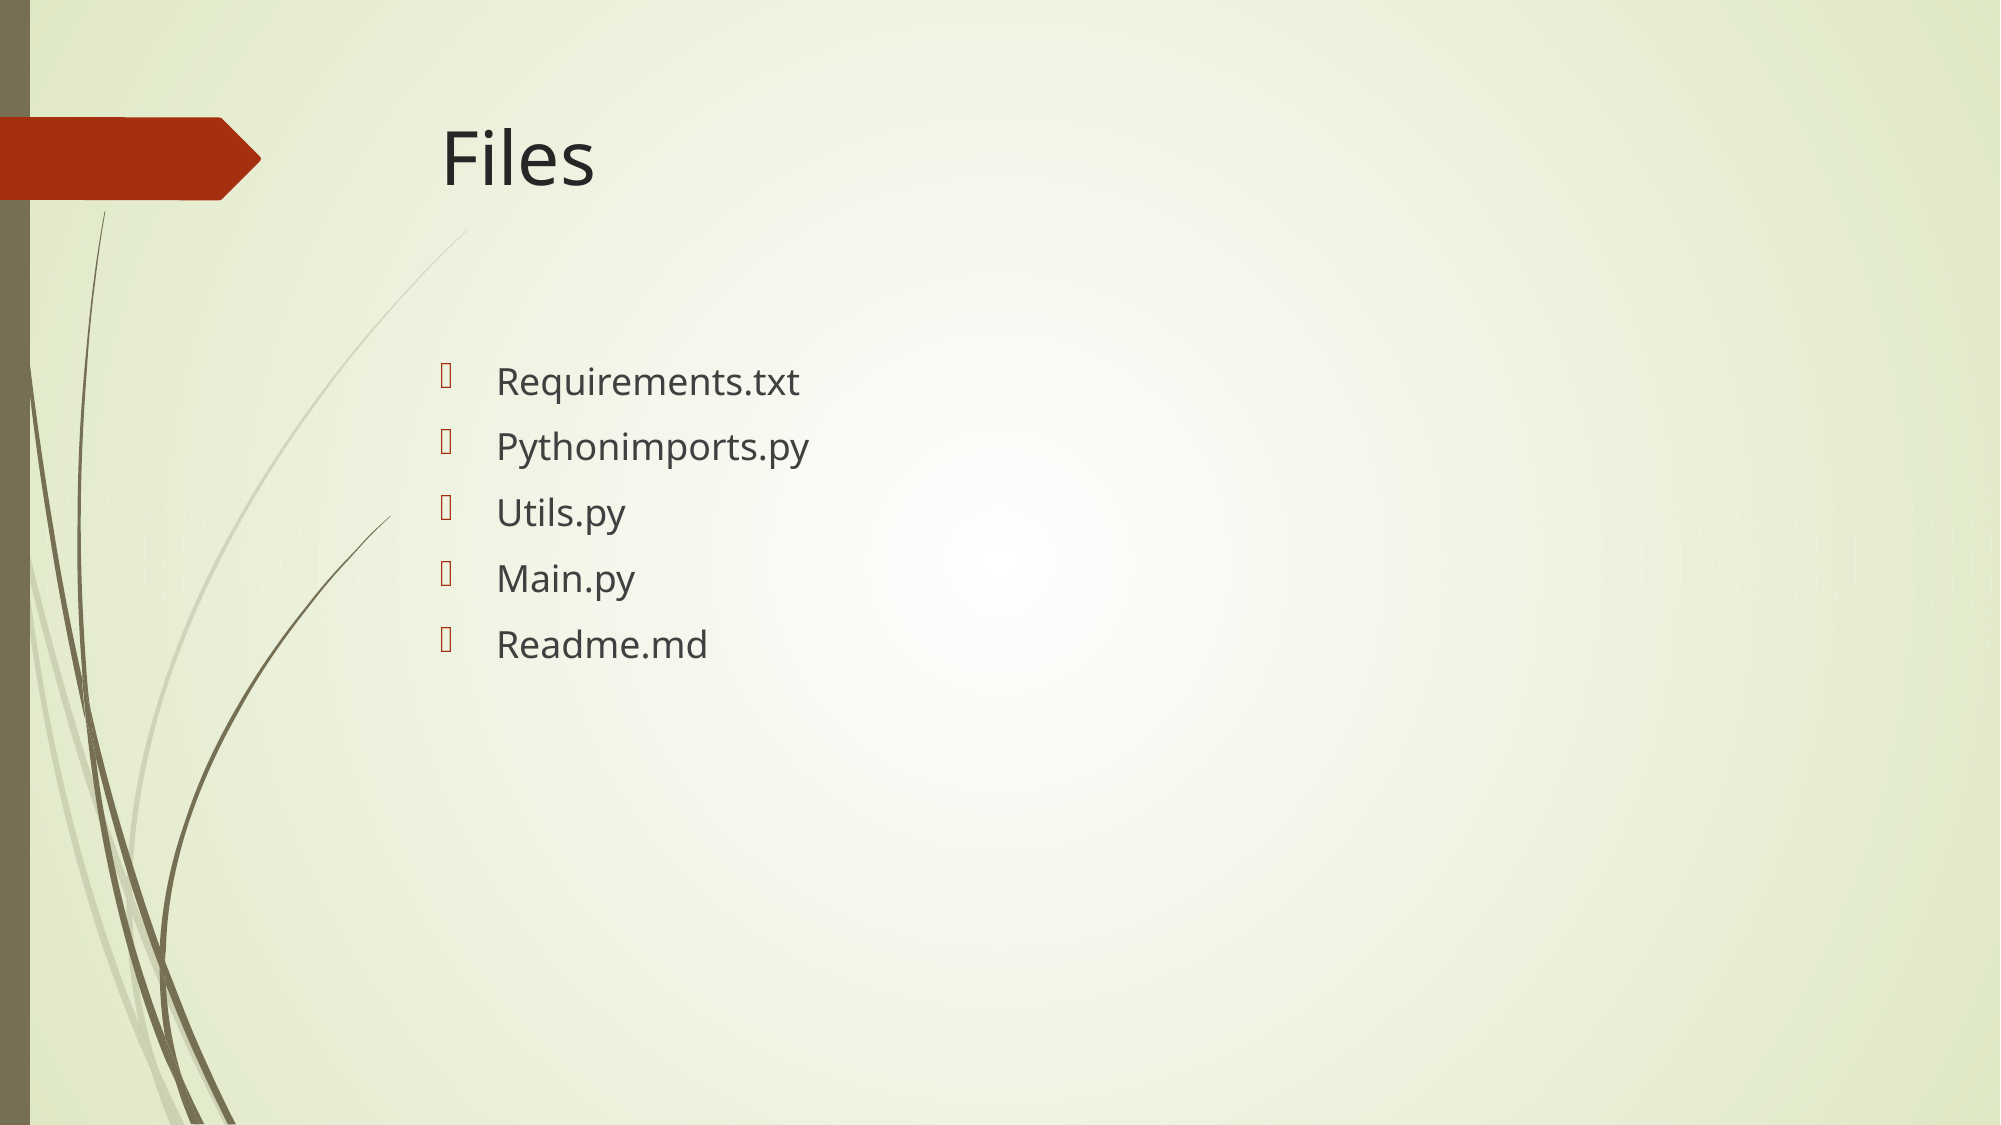

# Files
Requirements.txt
Pythonimports.py
Utils.py
Main.py
Readme.md